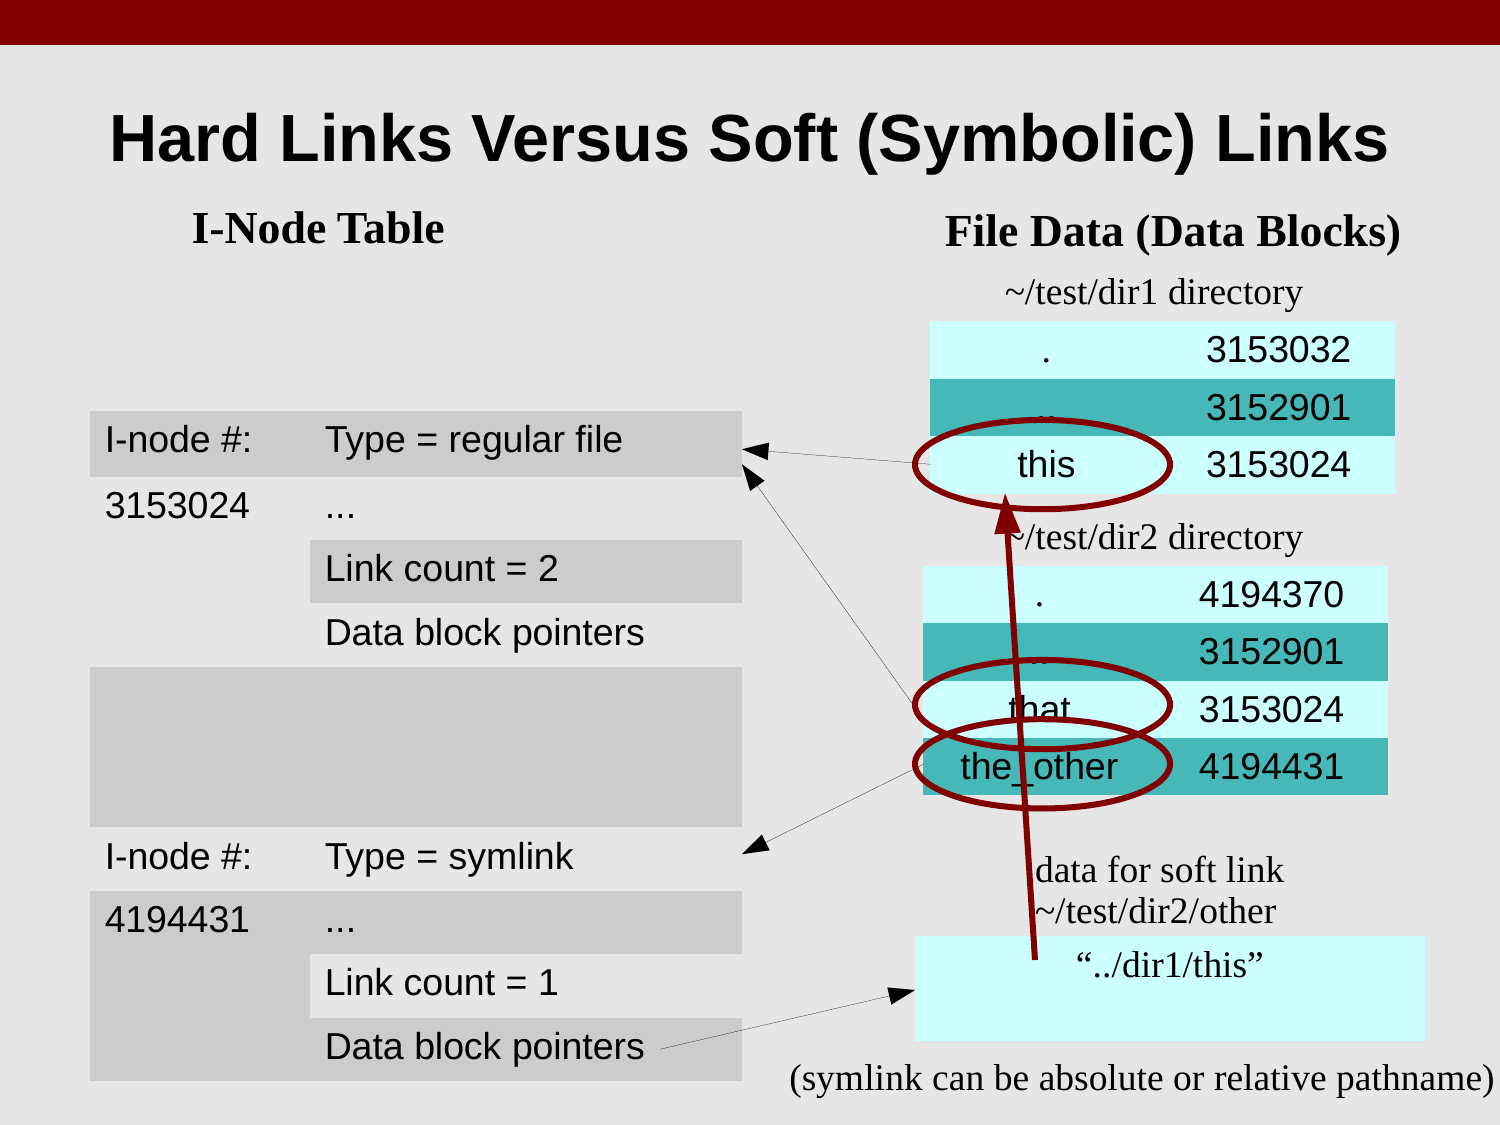

# Hard Links Versus Soft (Symbolic) Links
I-Node Table
File Data (Data Blocks)
~/test/dir1 directory
| | |
| --- | --- |
| I-node #: | Type = regular file |
| 3153024 | ... |
| | Link count = 2 |
| | Data block pointers |
| | |
| I-node #: | Type = symlink |
| 4194431 | ... |
| | Link count = 1 |
| | Data block pointers |
| . | 3153032 |
| --- | --- |
| .. | 3152901 |
| this | 3153024 |
~/test/dir2 directory
| . | 4194370 |
| --- | --- |
| .. | 3152901 |
| that | 3153024 |
| the\_other | 4194431 |
data for soft link
~/test/dir2/other
| “../dir1/this” |
| --- |
 (symlink can be absolute or relative pathname)